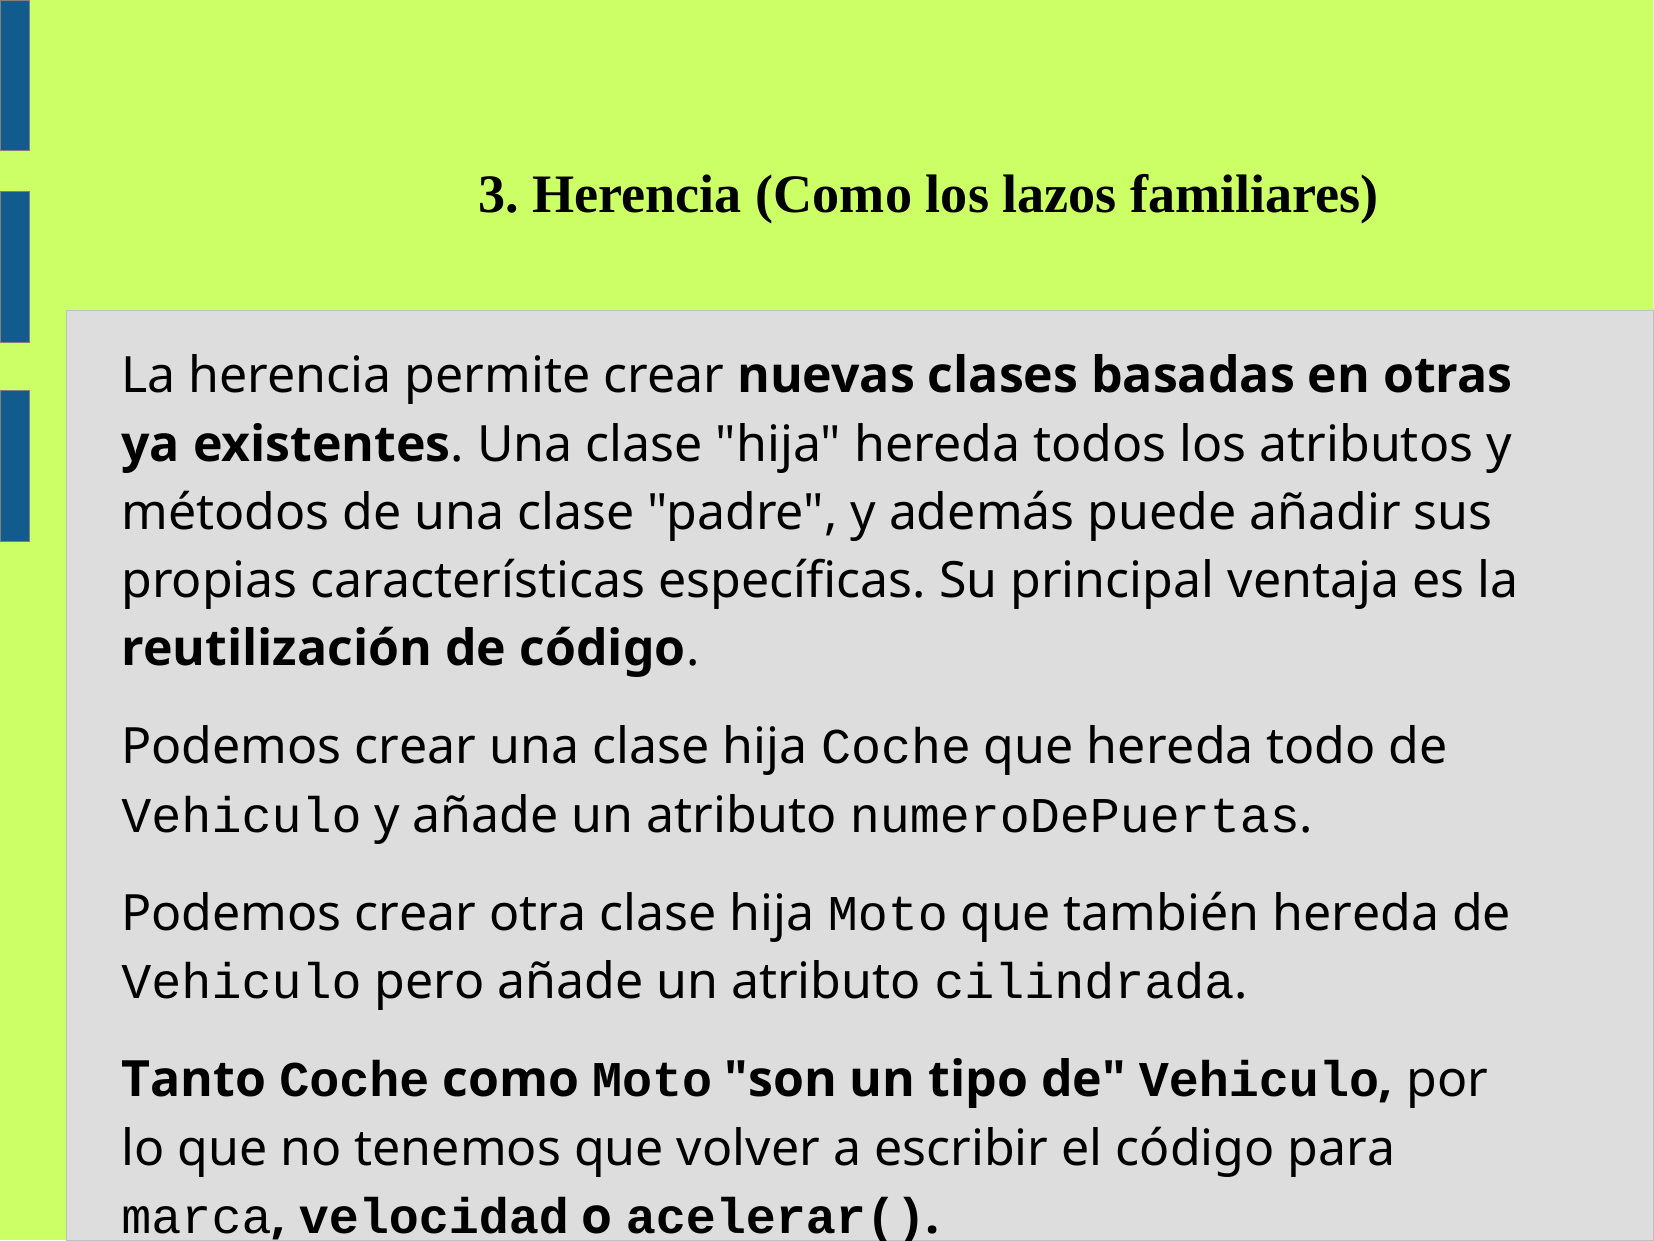

# 3. Herencia (Como los lazos familiares)
La herencia permite crear nuevas clases basadas en otras ya existentes. Una clase "hija" hereda todos los atributos y métodos de una clase "padre", y además puede añadir sus propias características específicas. Su principal ventaja es la reutilización de código.
Podemos crear una clase hija Coche que hereda todo de Vehiculo y añade un atributo numeroDePuertas.
Podemos crear otra clase hija Moto que también hereda de Vehiculo pero añade un atributo cilindrada.
Tanto Coche como Moto "son un tipo de" Vehiculo, por lo que no tenemos que volver a escribir el código para marca, velocidad o acelerar().